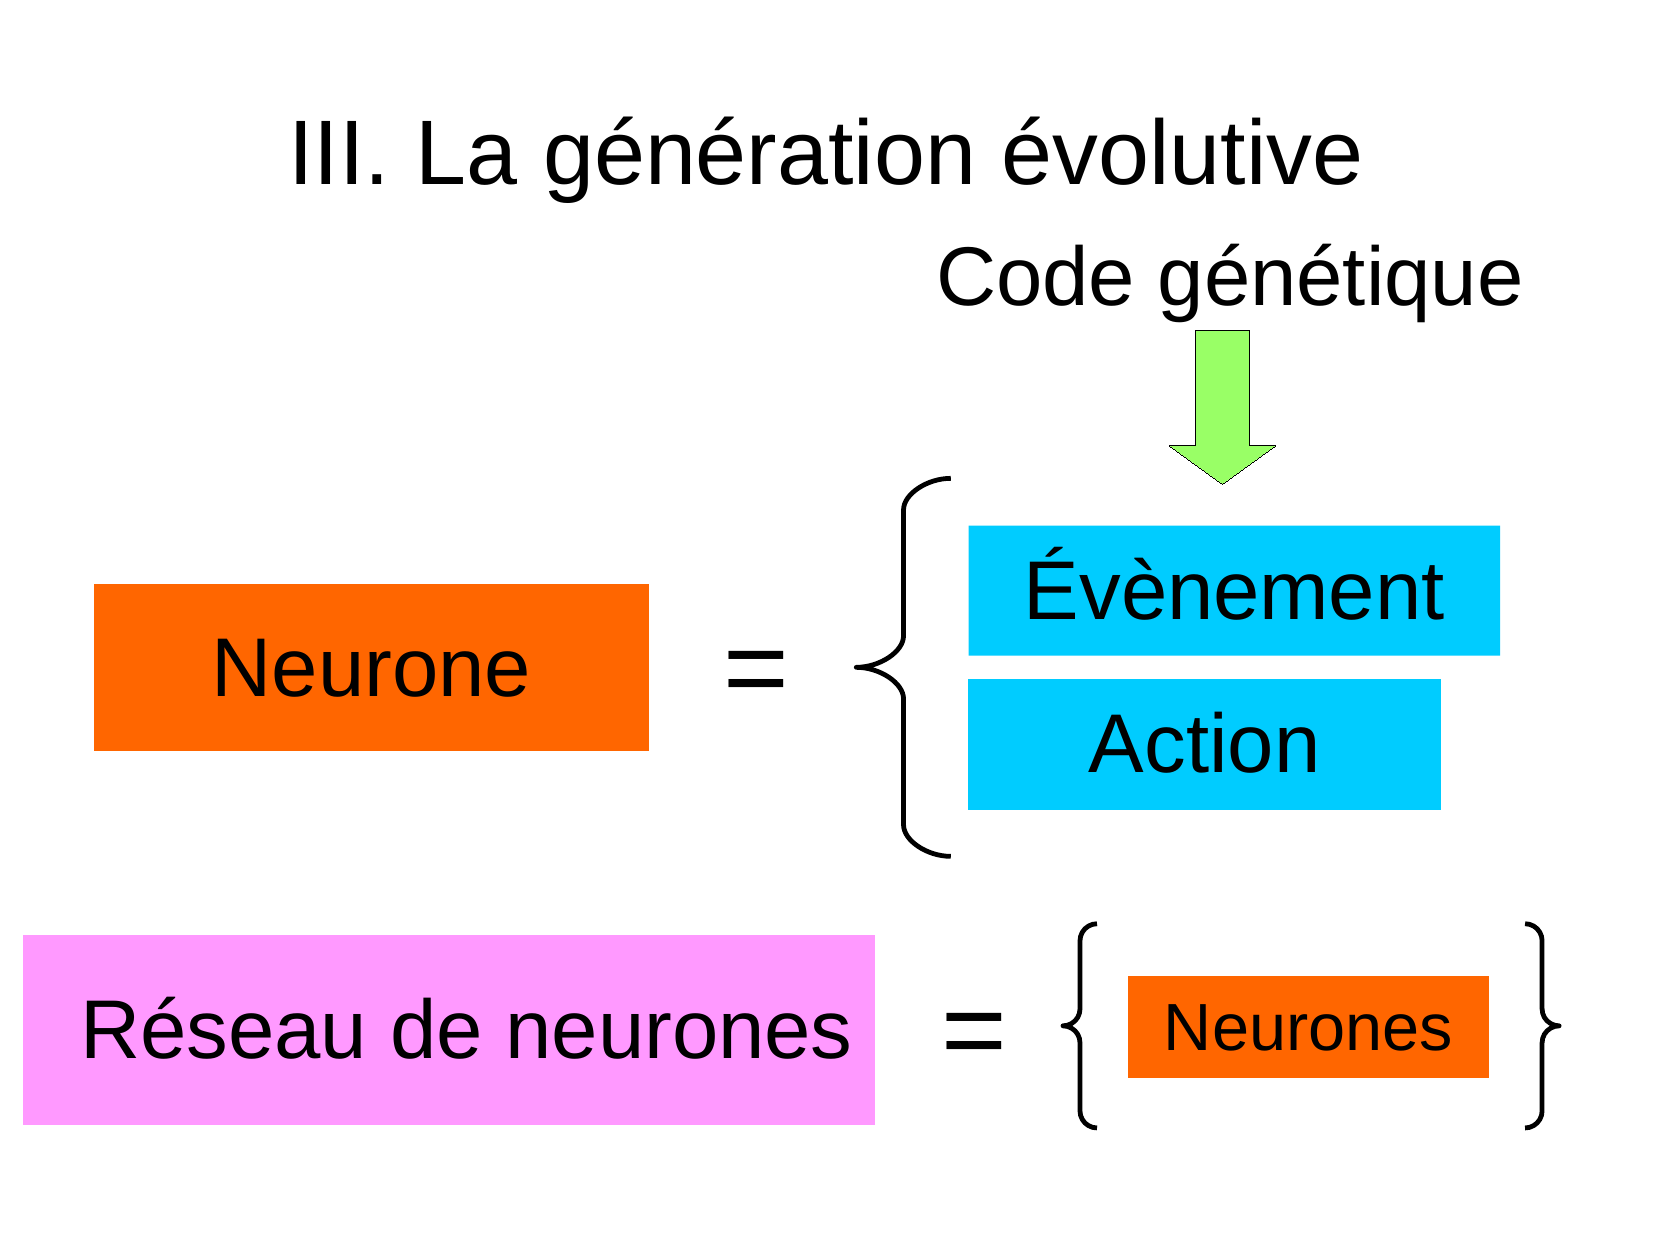

# III. La génération évolutive
Code génétique
Évènement
Neurone
=
Action
Réseau de neurones
=
Neurones